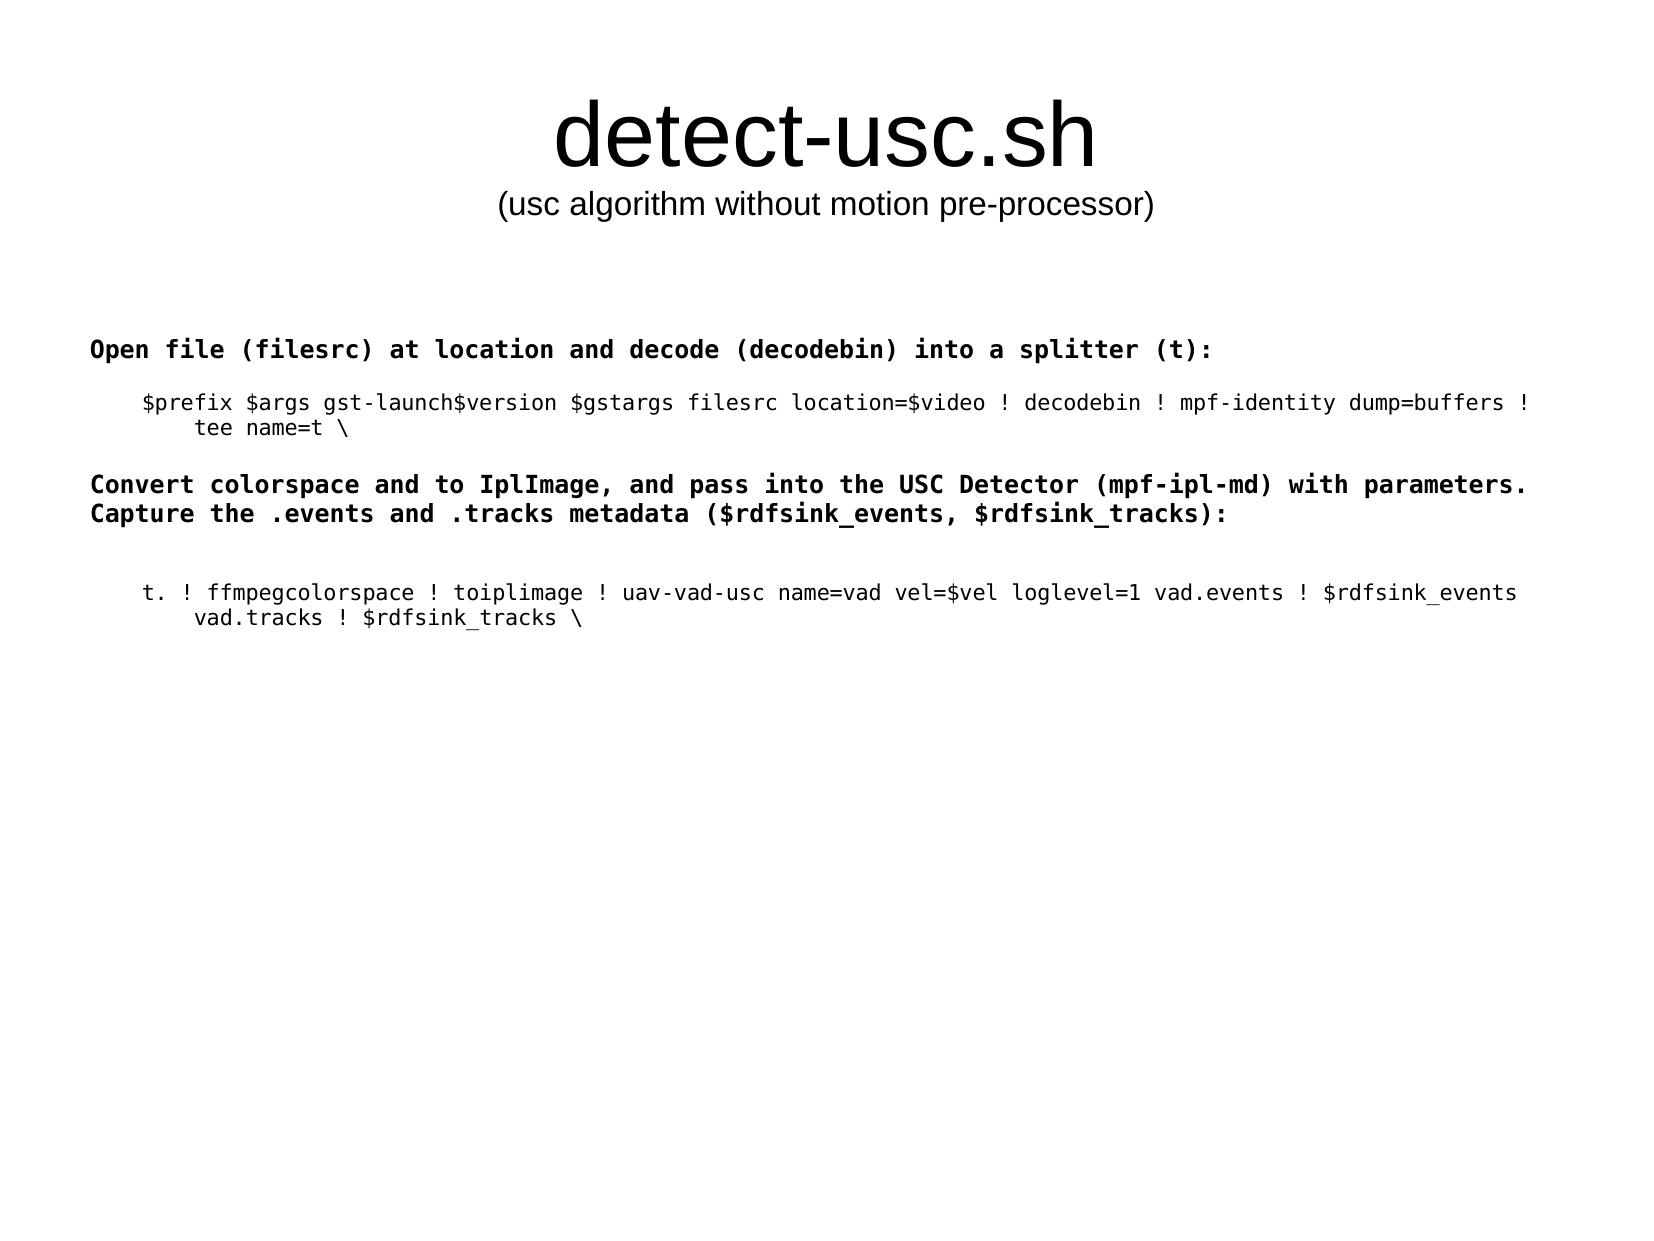

# detect-usc.sh (usc algorithm without motion pre-processor)
Open file (filesrc) at location and decode (decodebin) into a splitter (t):
 $prefix $args gst-launch$version $gstargs filesrc location=$video ! decodebin ! mpf-identity dump=buffers !
 tee name=t \
Convert colorspace and to IplImage, and pass into the USC Detector (mpf-ipl-md) with parameters. Capture the .events and .tracks metadata ($rdfsink_events, $rdfsink_tracks):
 t. ! ffmpegcolorspace ! toiplimage ! uav-vad-usc name=vad vel=$vel loglevel=1 vad.events ! $rdfsink_events
 vad.tracks ! $rdfsink_tracks \